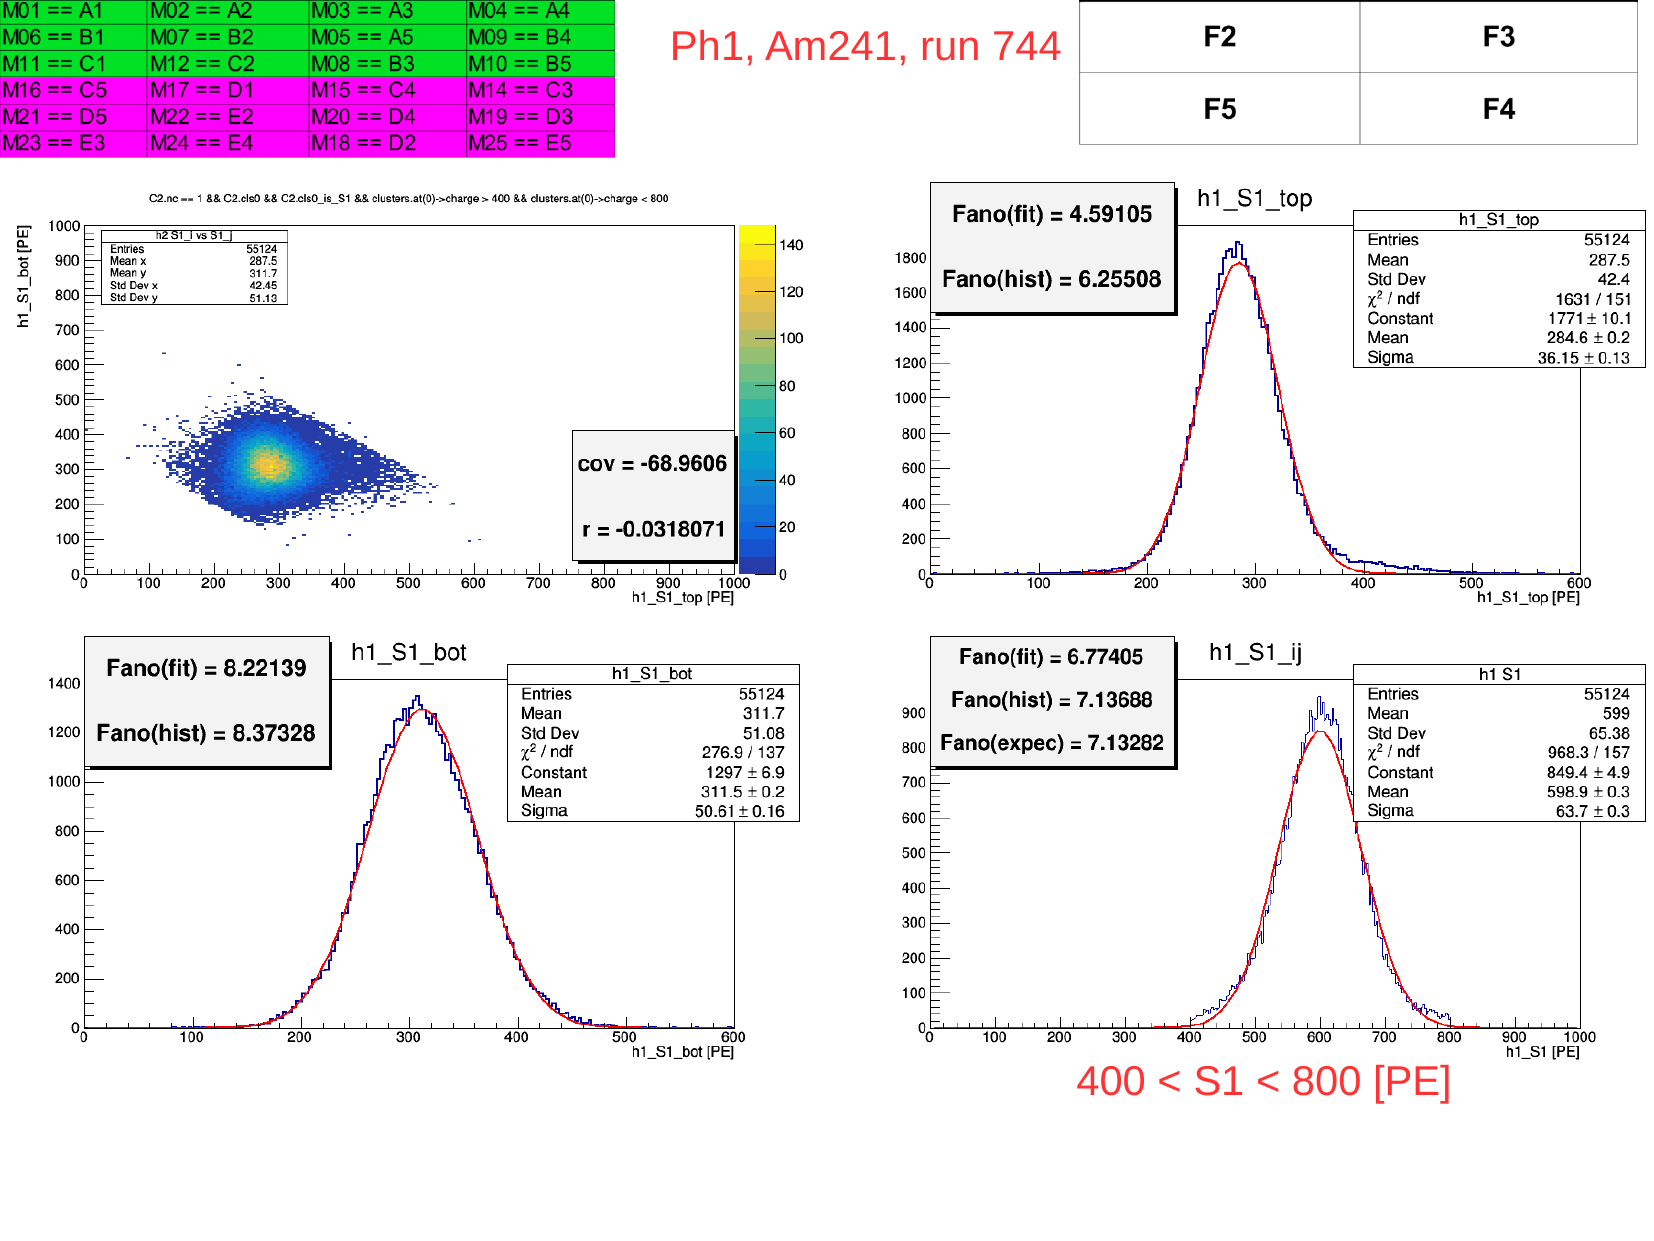

Ph1, Am241, run 744
400 < S1 < 800 [PE]